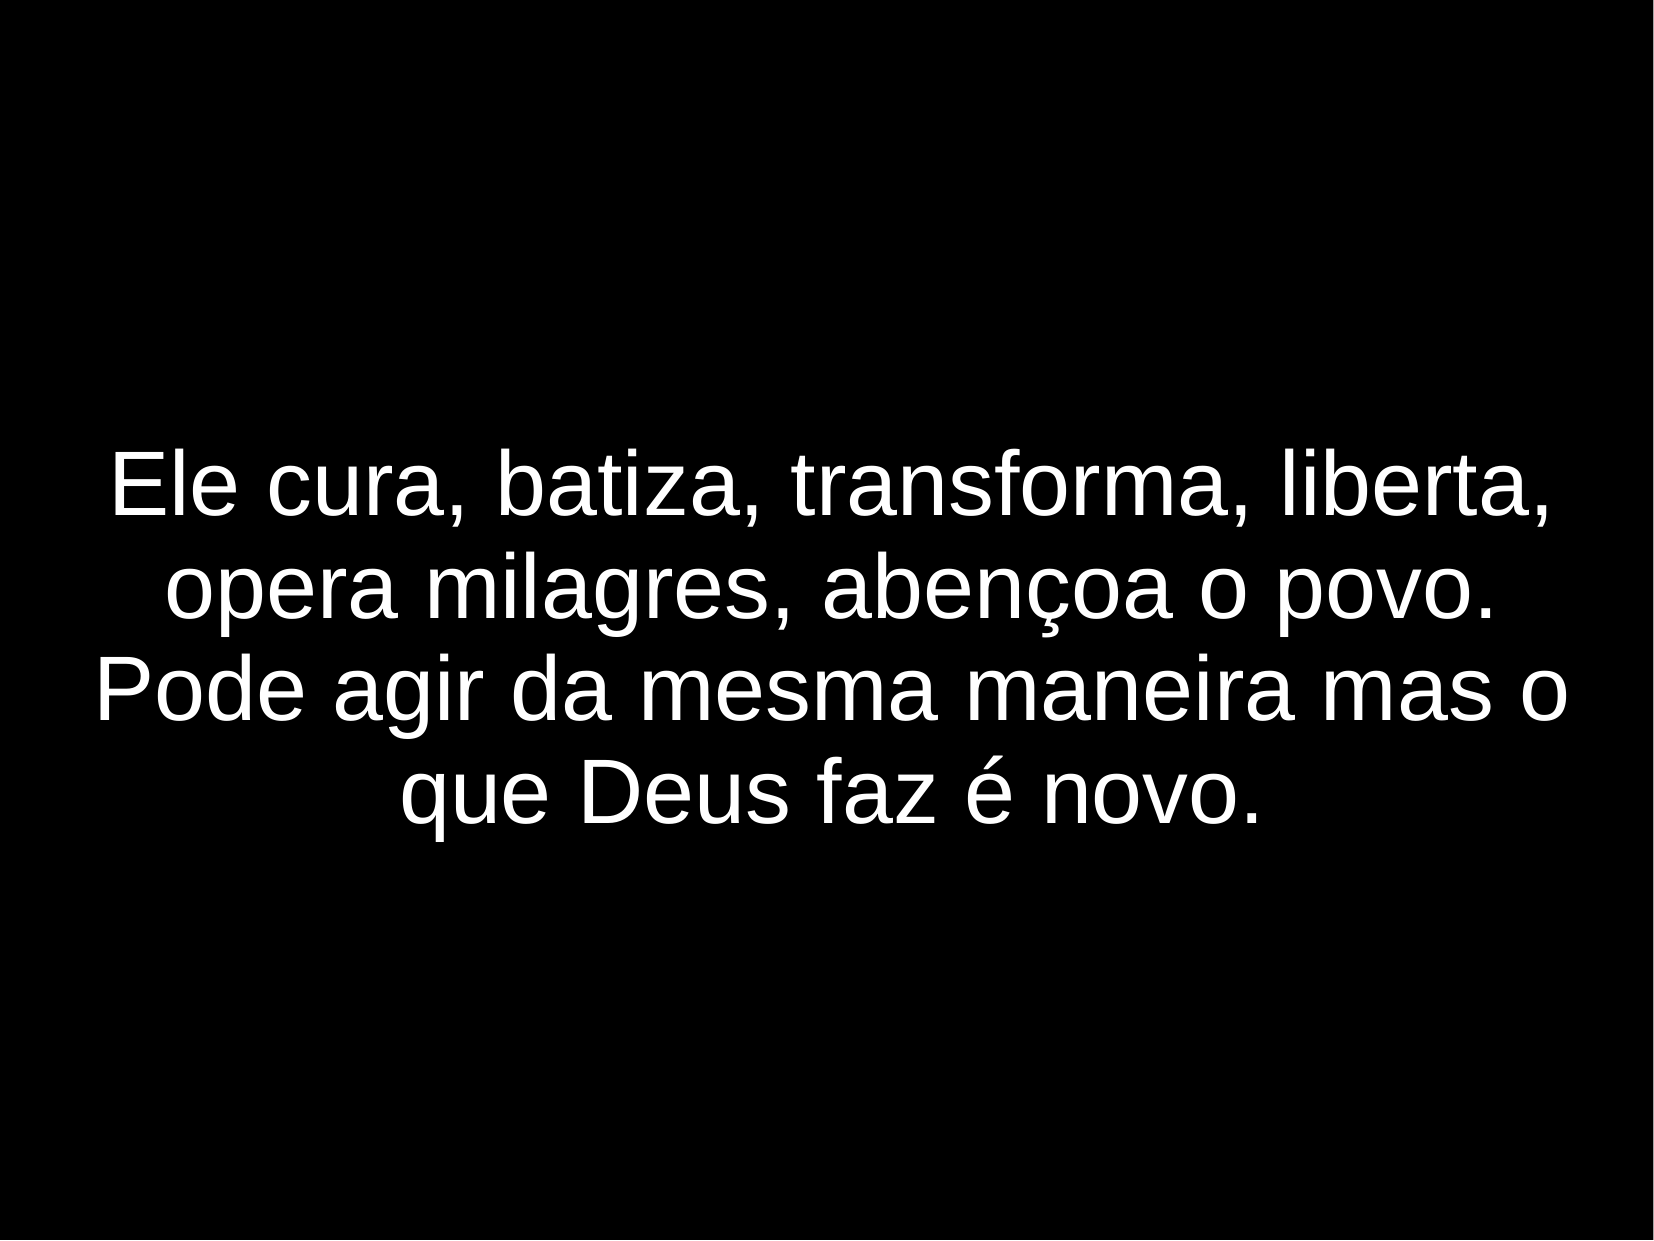

# Ele cura, batiza, transforma, liberta, opera milagres, abençoa o povo.
Pode agir da mesma maneira mas o que Deus faz é novo.